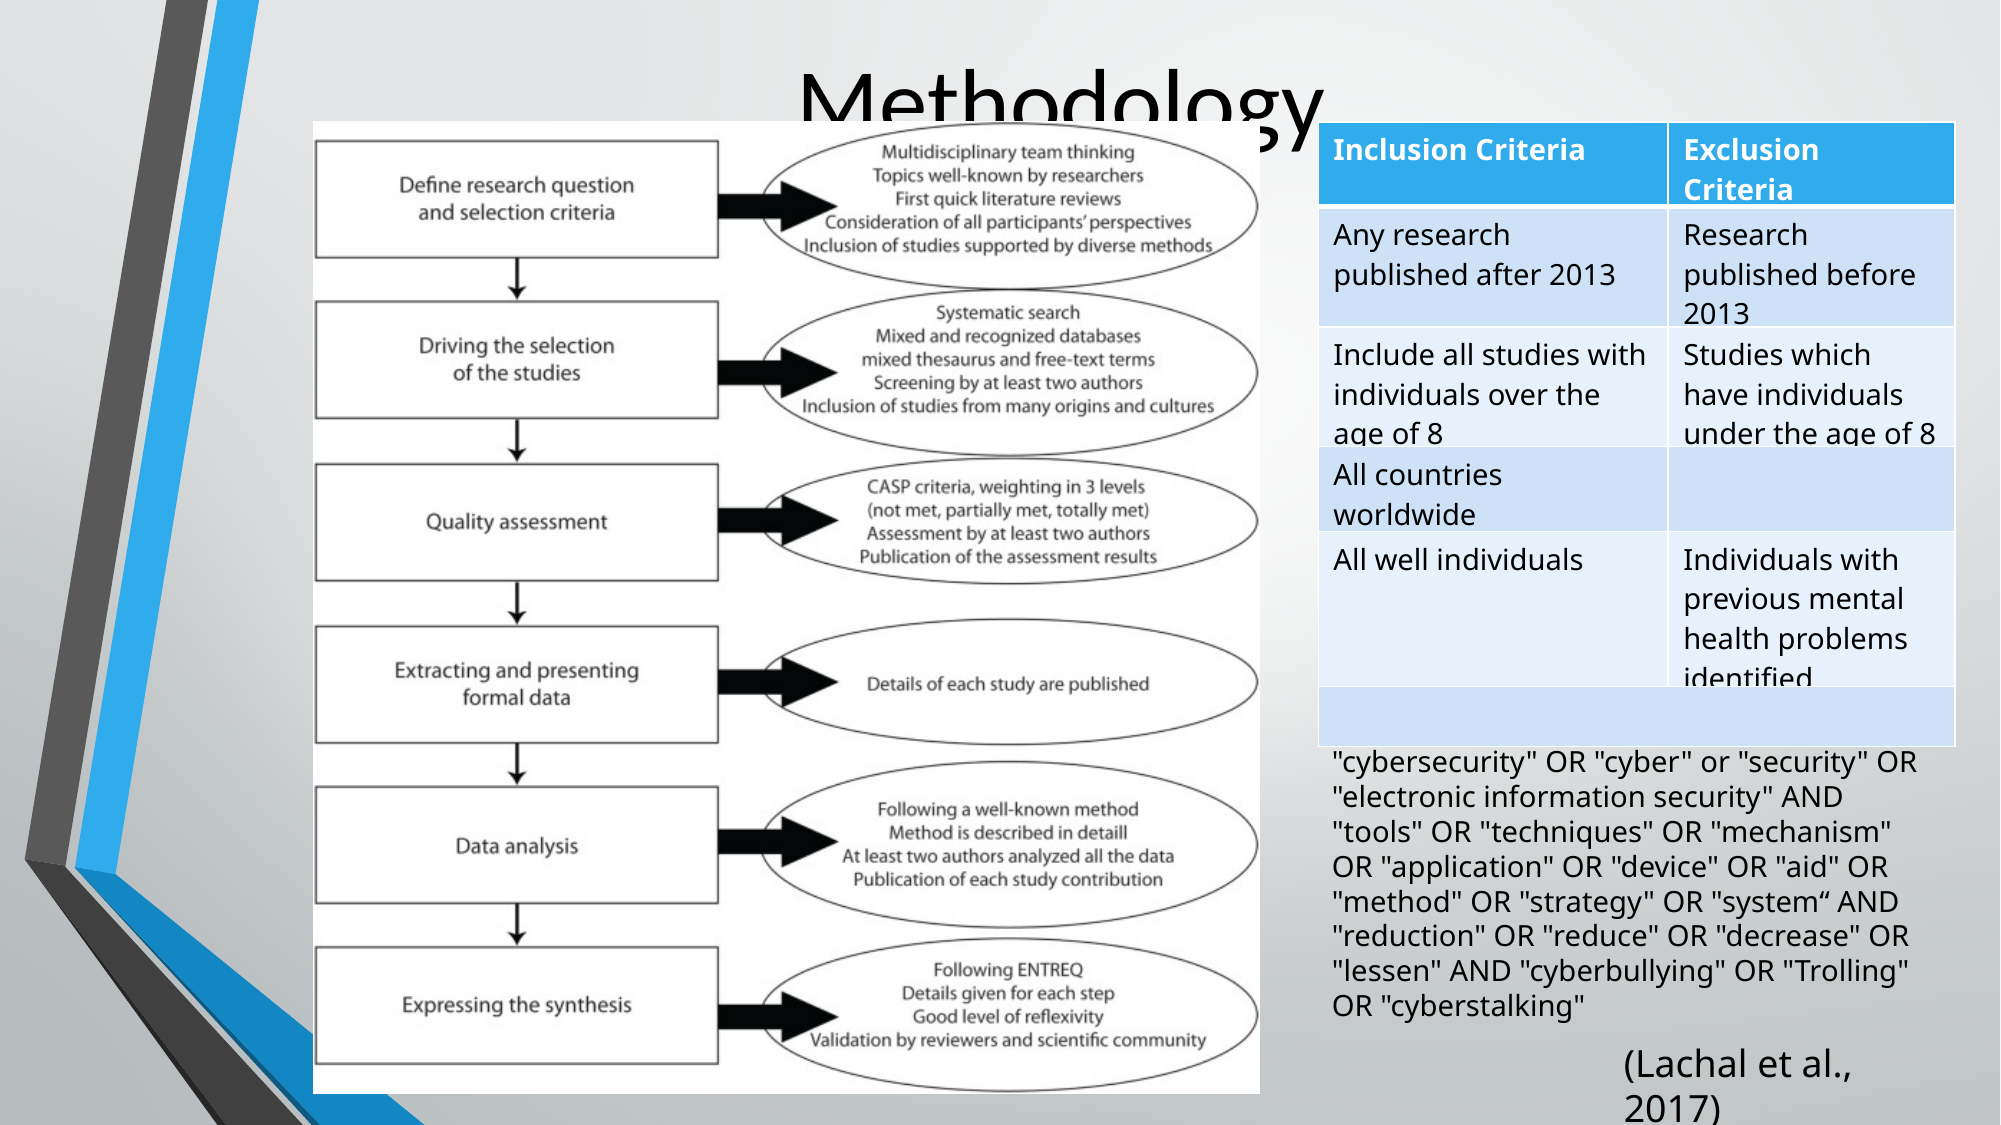

# Methodology
| Inclusion Criteria | Exclusion Criteria |
| --- | --- |
| Any research published after 2013 | Research published before 2013 |
| Include all studies with individuals over the age of 8 | Studies which have individuals under the age of 8 |
| All countries worldwide | |
| All well individuals | Individuals with previous mental health problems identified |
| | |
"cybersecurity" OR "cyber" or "security" OR "electronic information security" AND "tools" OR "techniques" OR "mechanism" OR "application" OR "device" OR "aid" OR "method" OR "strategy" OR "system“ AND "reduction" OR "reduce" OR "decrease" OR "lessen" AND "cyberbullying" OR "Trolling" OR "cyberstalking"
(Lachal et al., 2017)